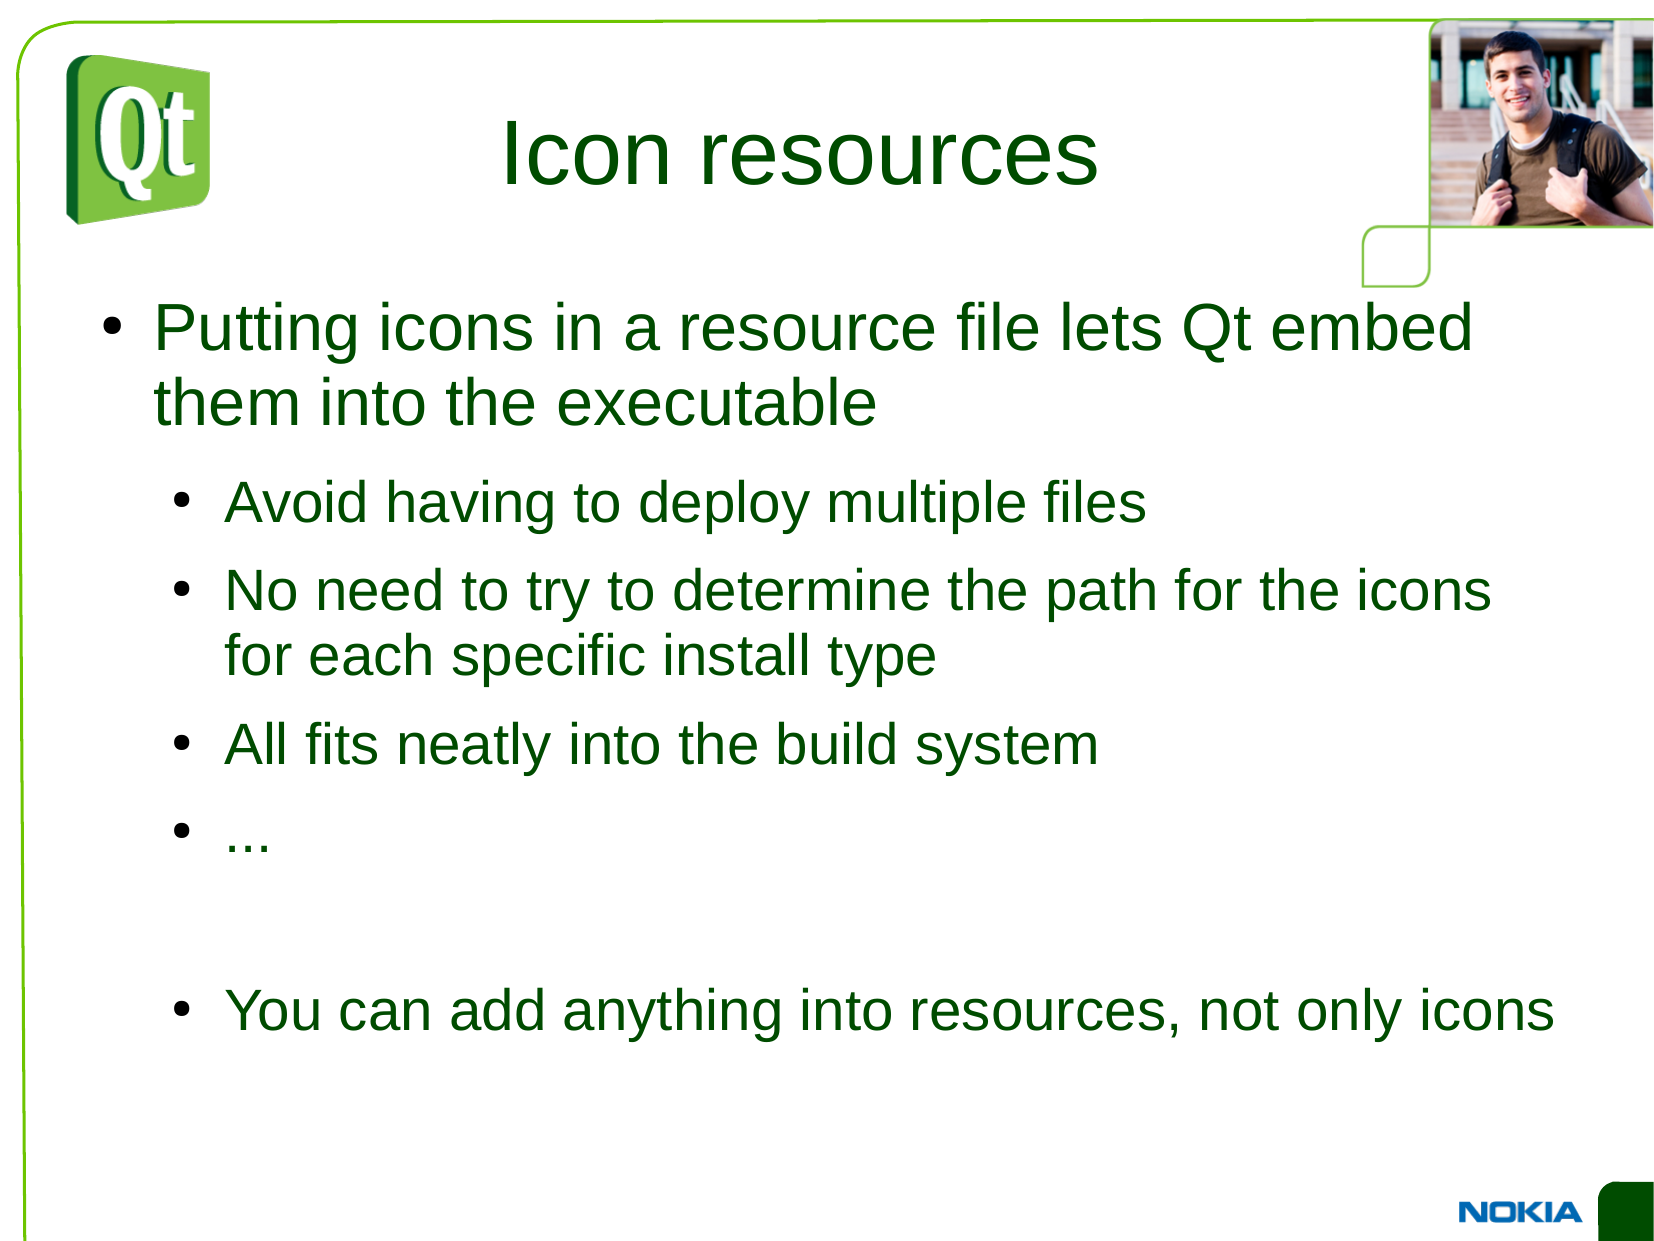

# Icon resources
Putting icons in a resource file lets Qt embed them into the executable
Avoid having to deploy multiple files
No need to try to determine the path for the icons for each specific install type
All fits neatly into the build system
...
You can add anything into resources, not only icons